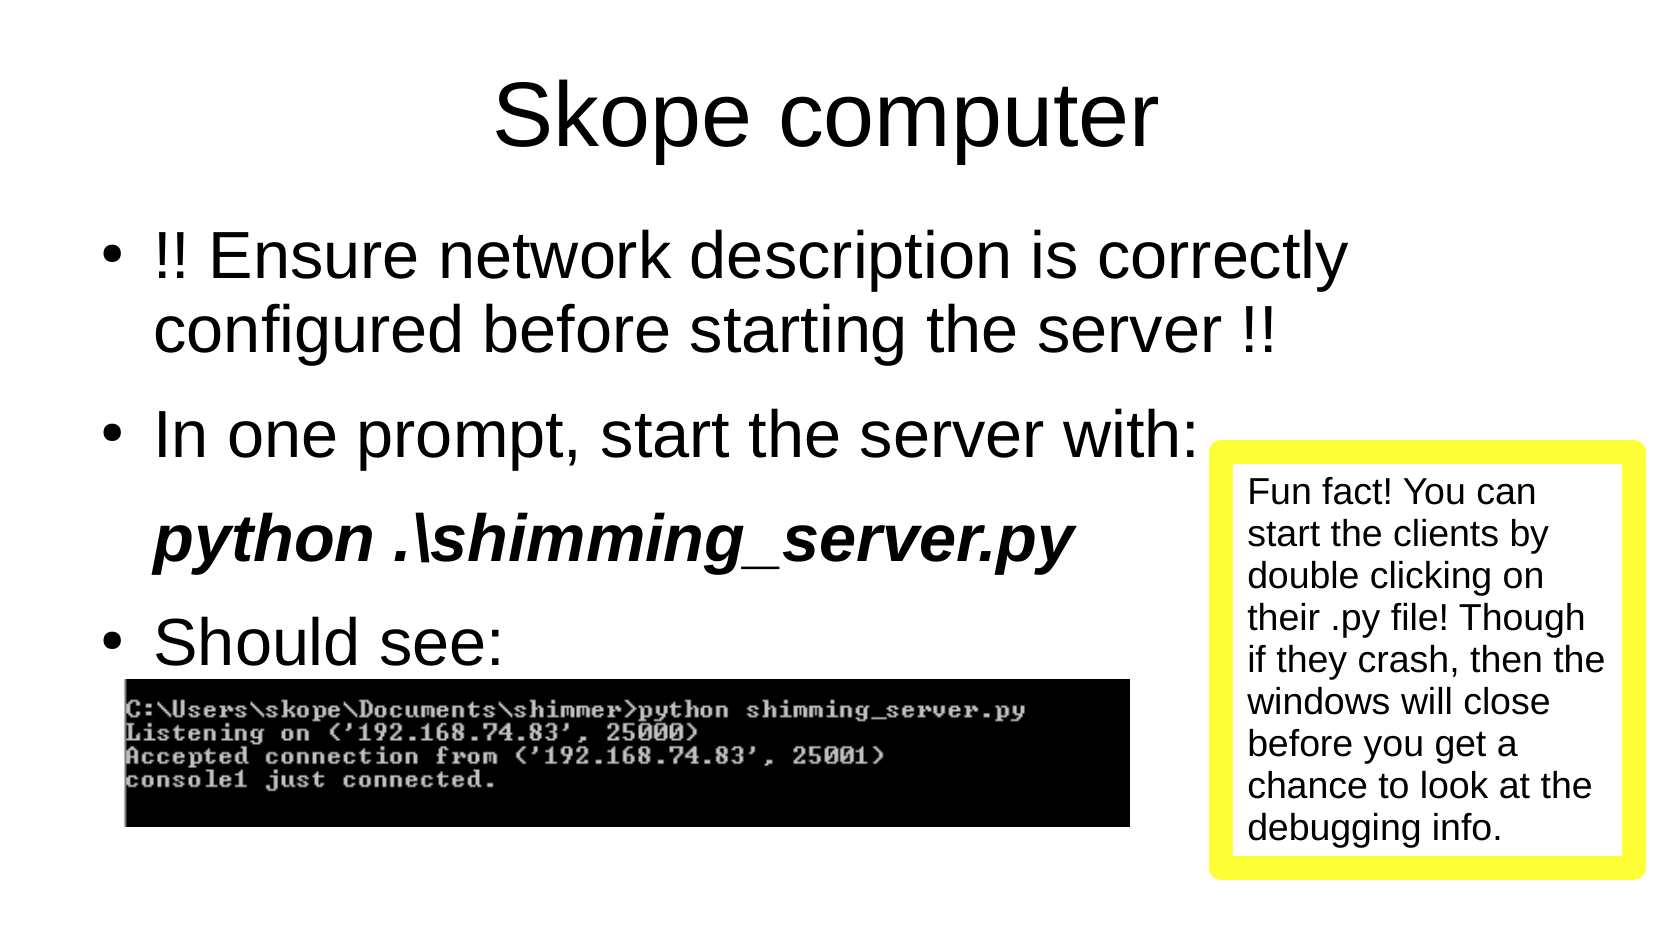

# Skope computer
!! Ensure network description is correctly configured before starting the server !!
In one prompt, start the server with:
python .\shimming_server.py
Should see:
Fun fact! You can start the clients by double clicking on their .py file! Though if they crash, then the windows will close before you get a chance to look at the debugging info.